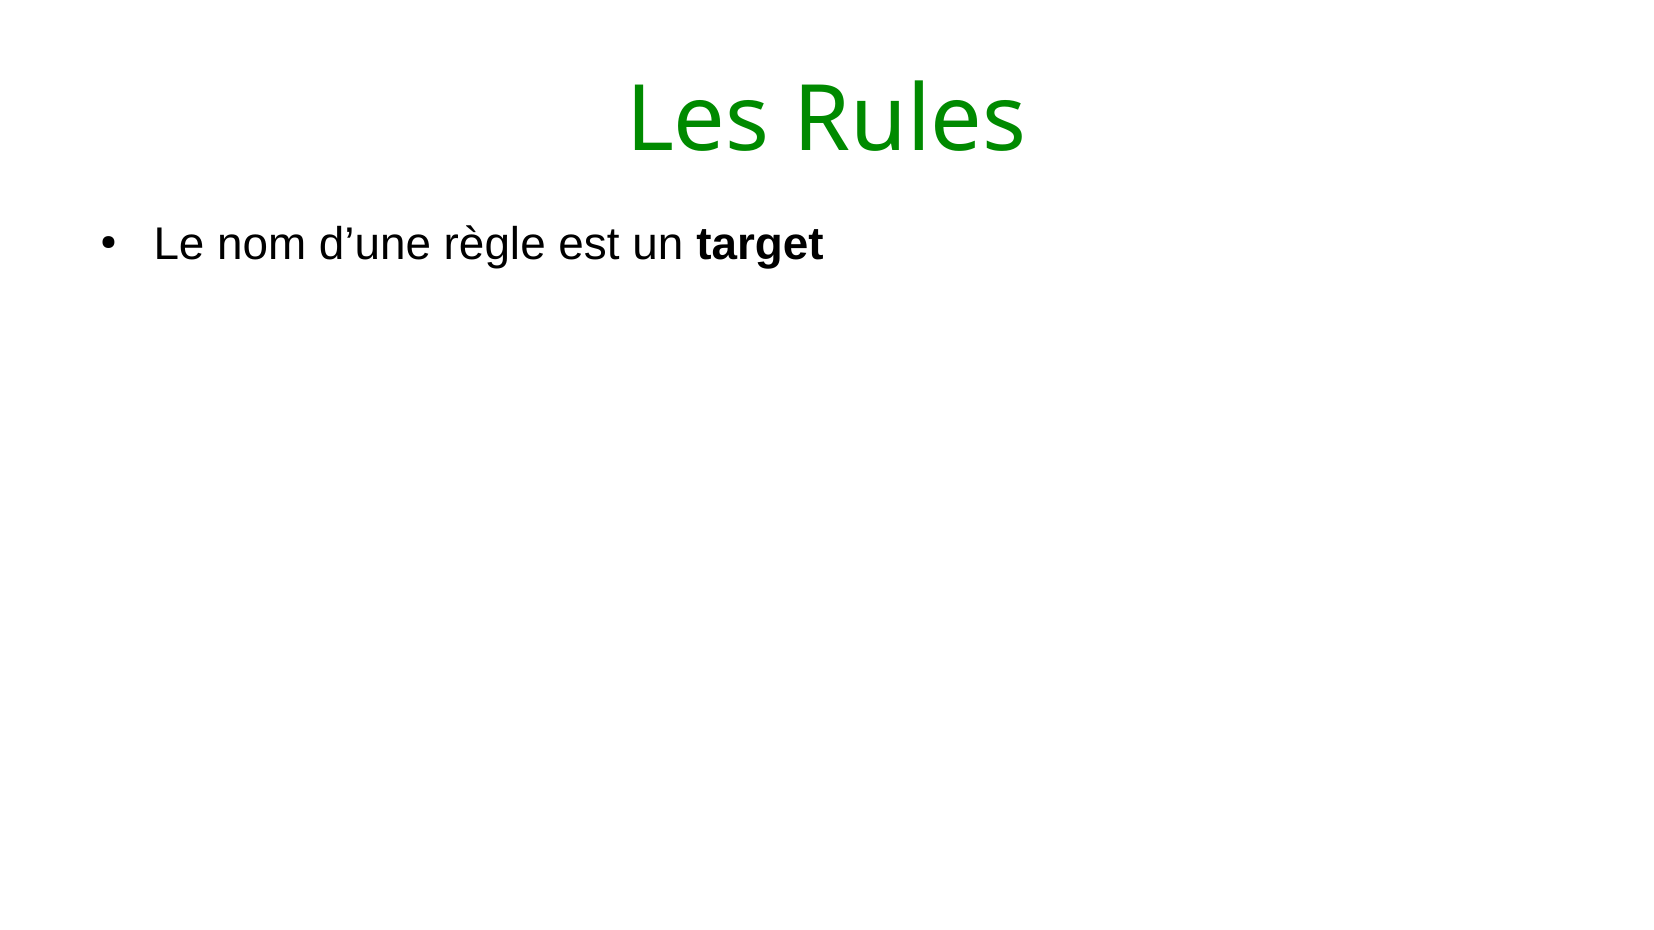

# Les Rules
Le nom d’une règle est un target